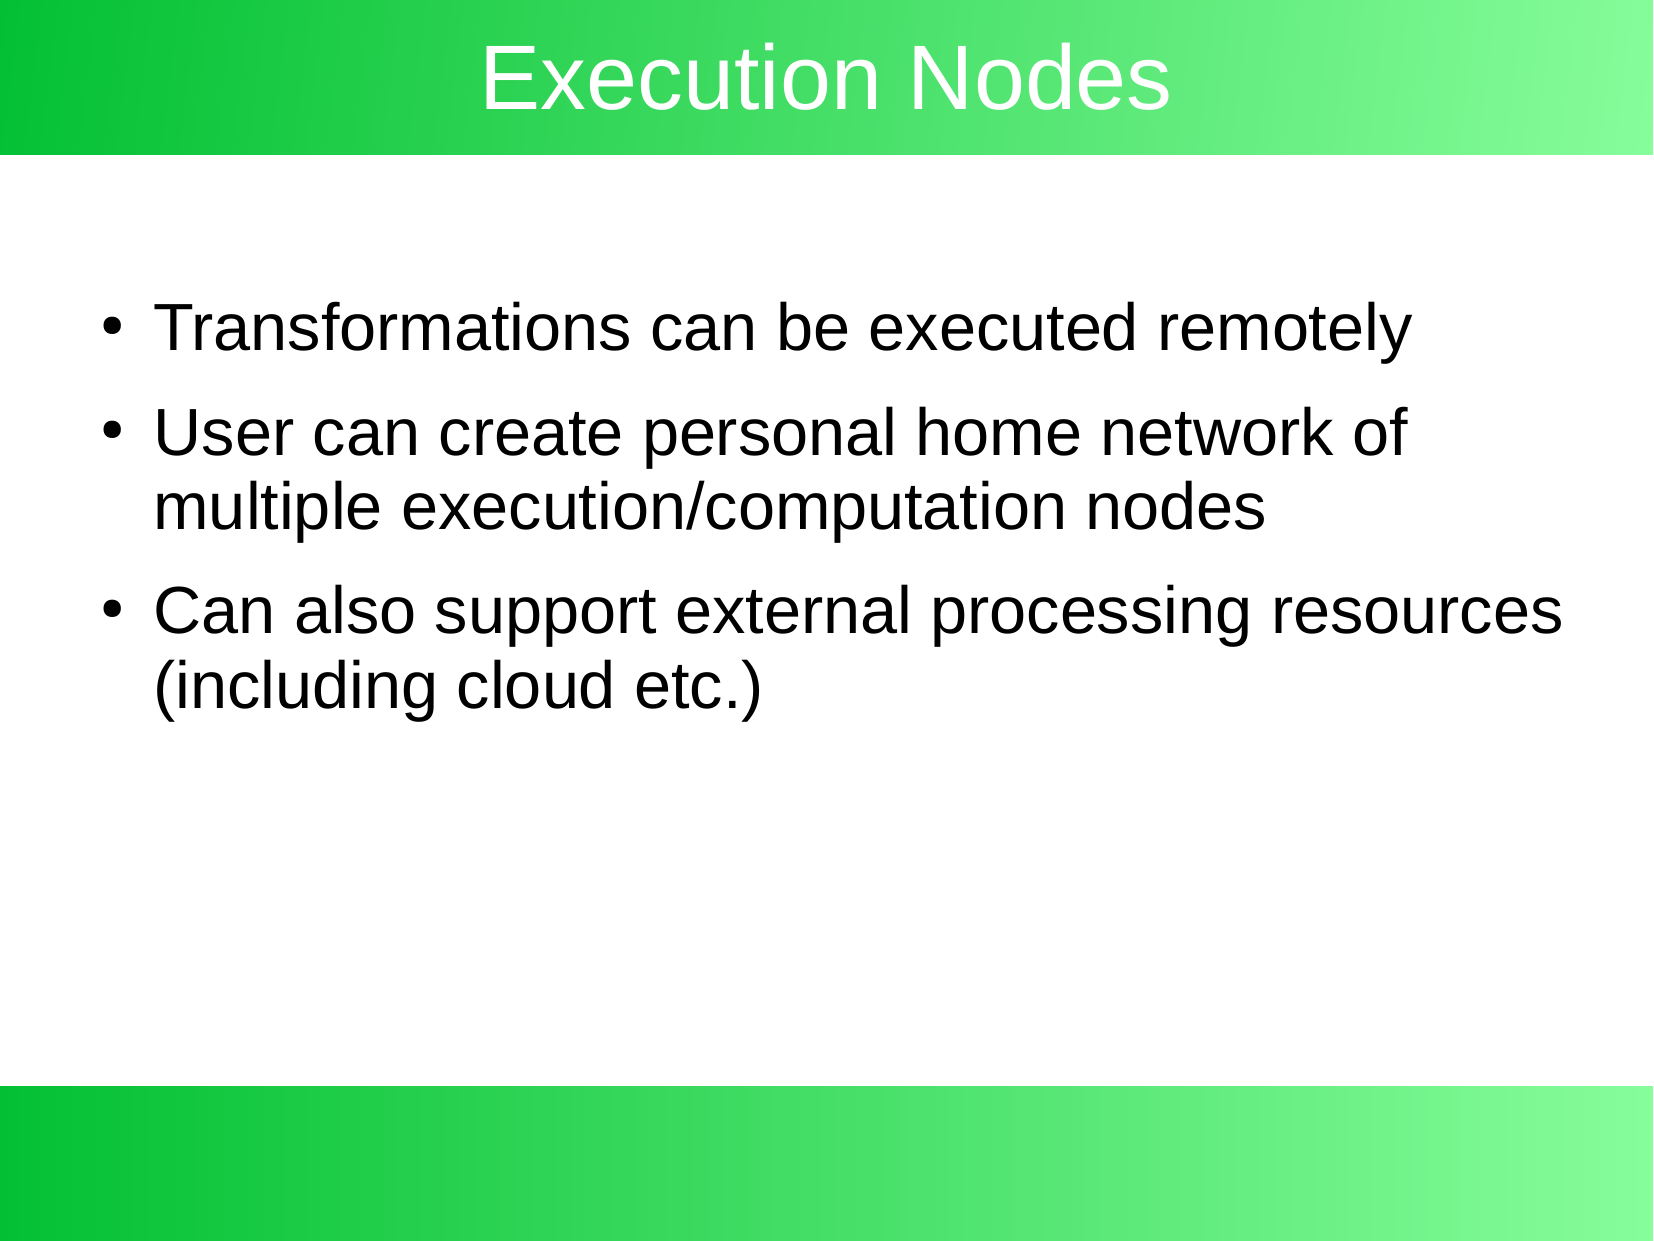

# Execution Nodes
Transformations can be executed remotely
User can create personal home network of multiple execution/computation nodes
Can also support external processing resources (including cloud etc.)